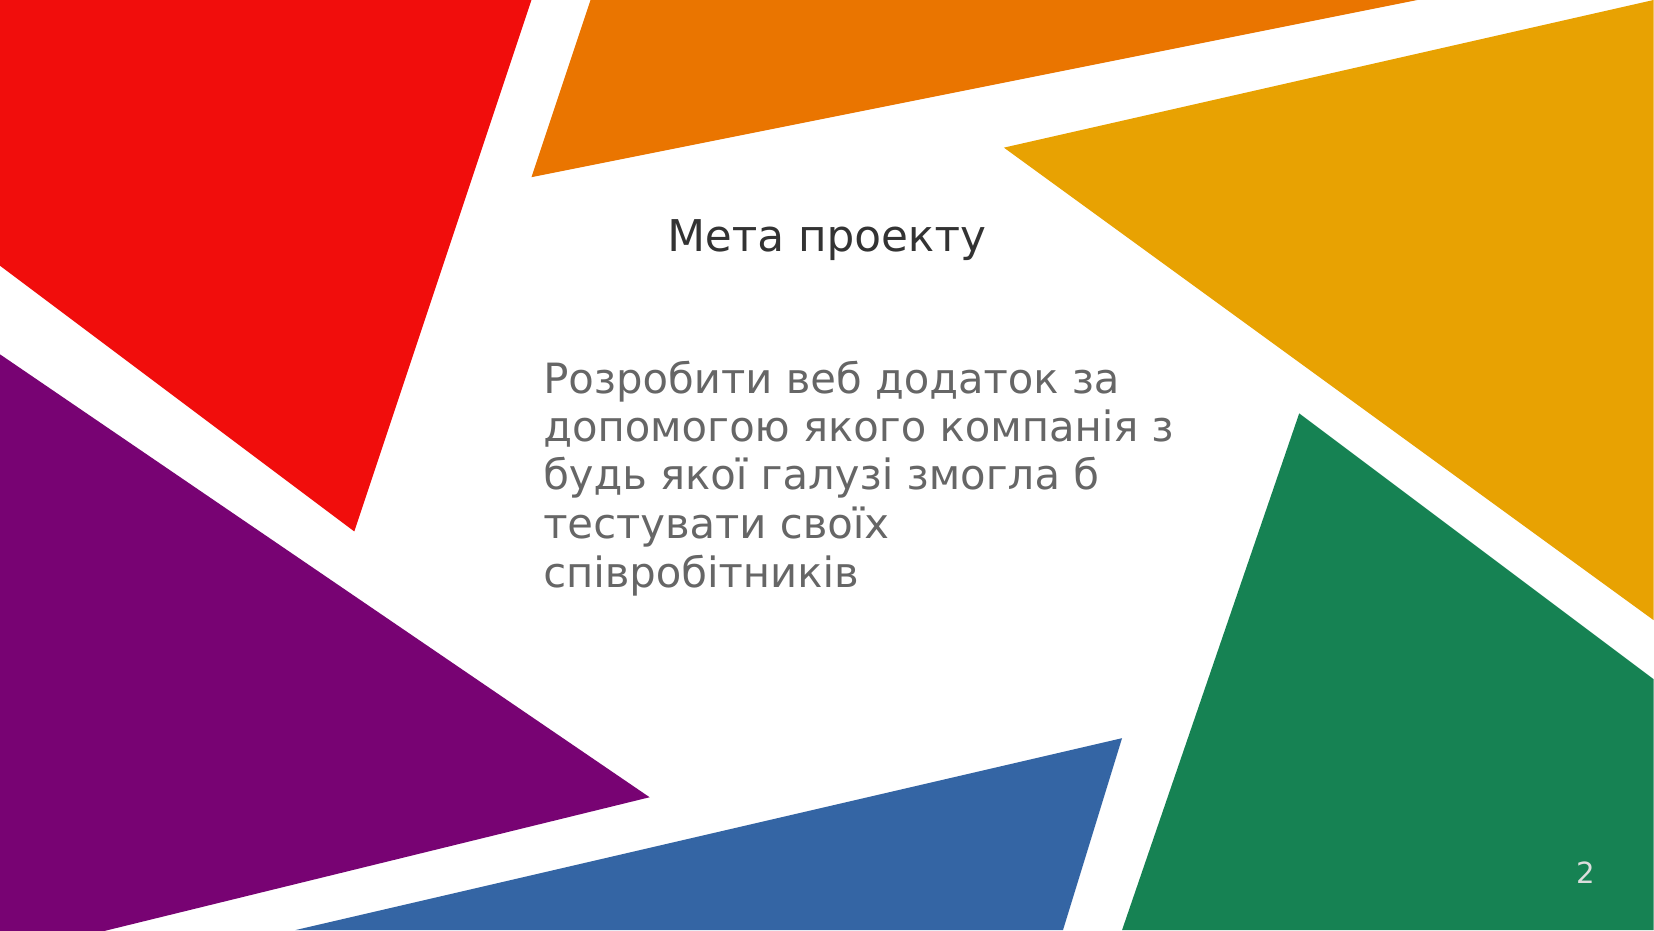

# Мета проекту
Розробити веб додаток за допомогою якого компанія з будь якої галузі змогла б тестувати своїх співробітників
2